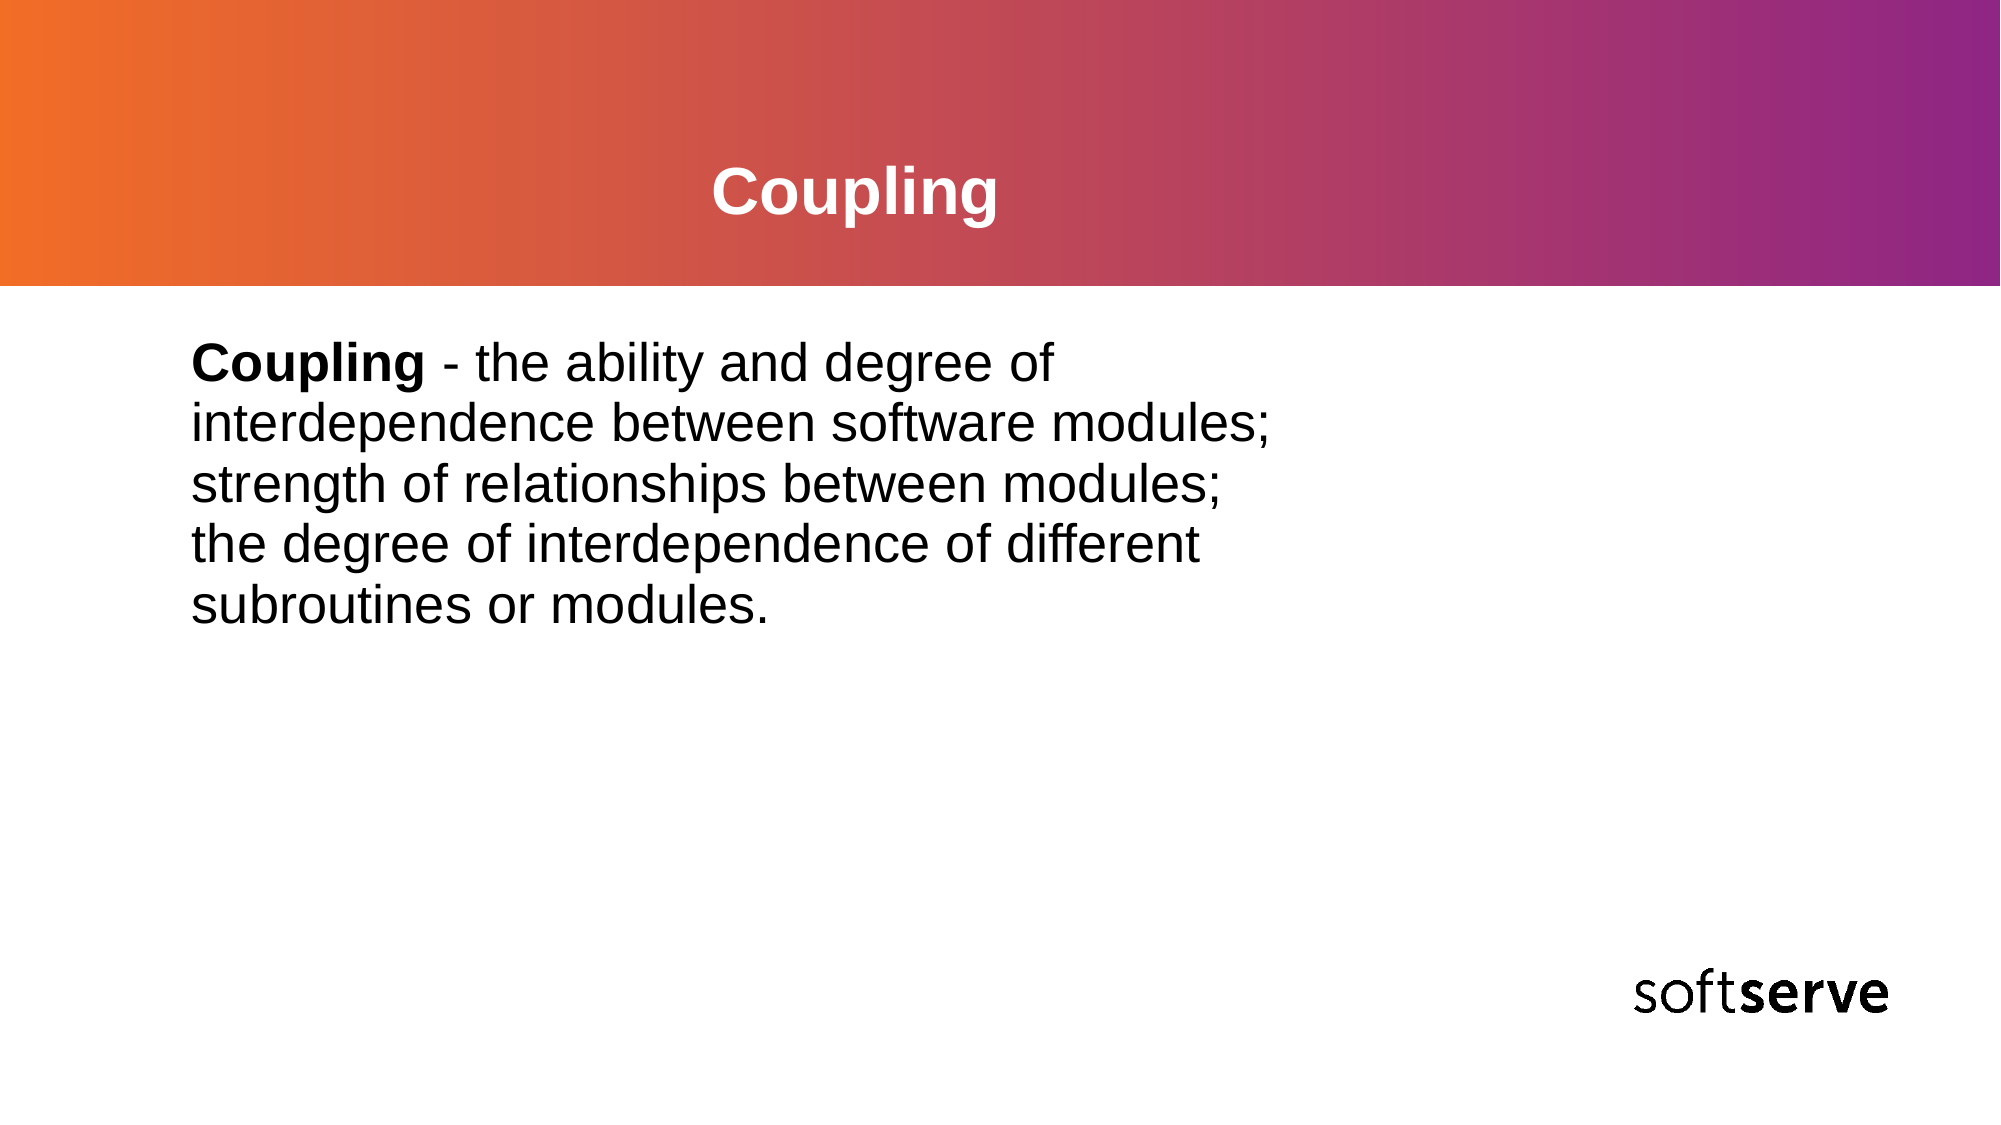

Coupling
Coupling - the ability and degree of interdependence between software modules; strength of relationships between modules; the degree of interdependence of different subroutines or modules.